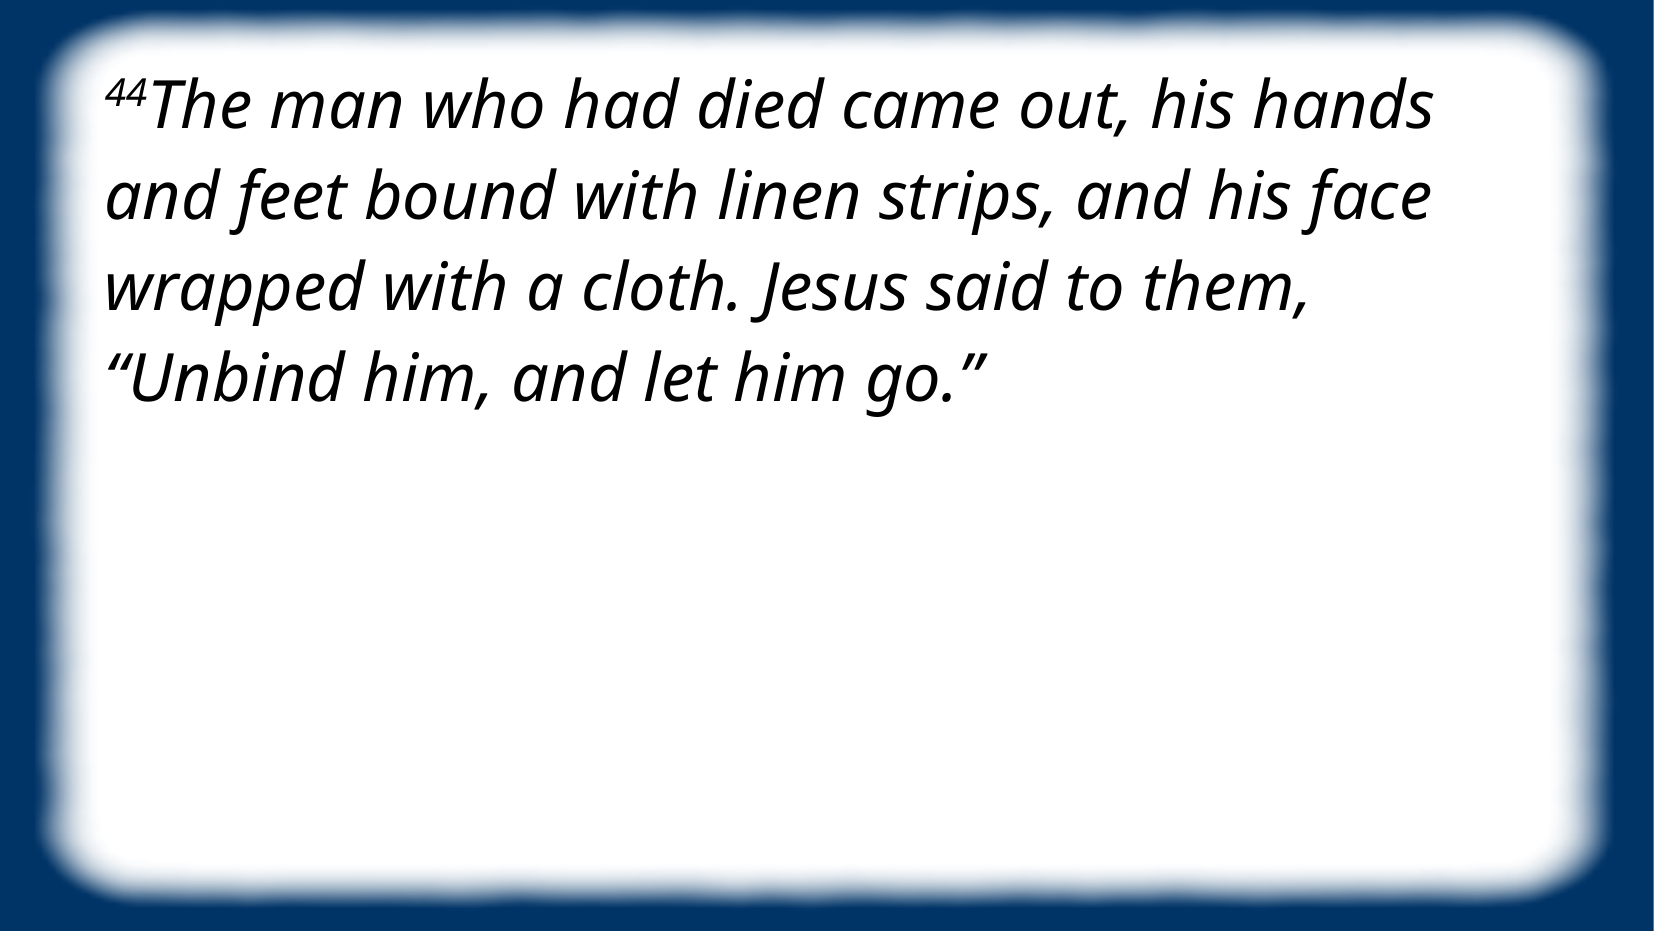

44The man who had died came out, his hands and feet bound with linen strips, and his face wrapped with a cloth. Jesus said to them, “Unbind him, and let him go.”